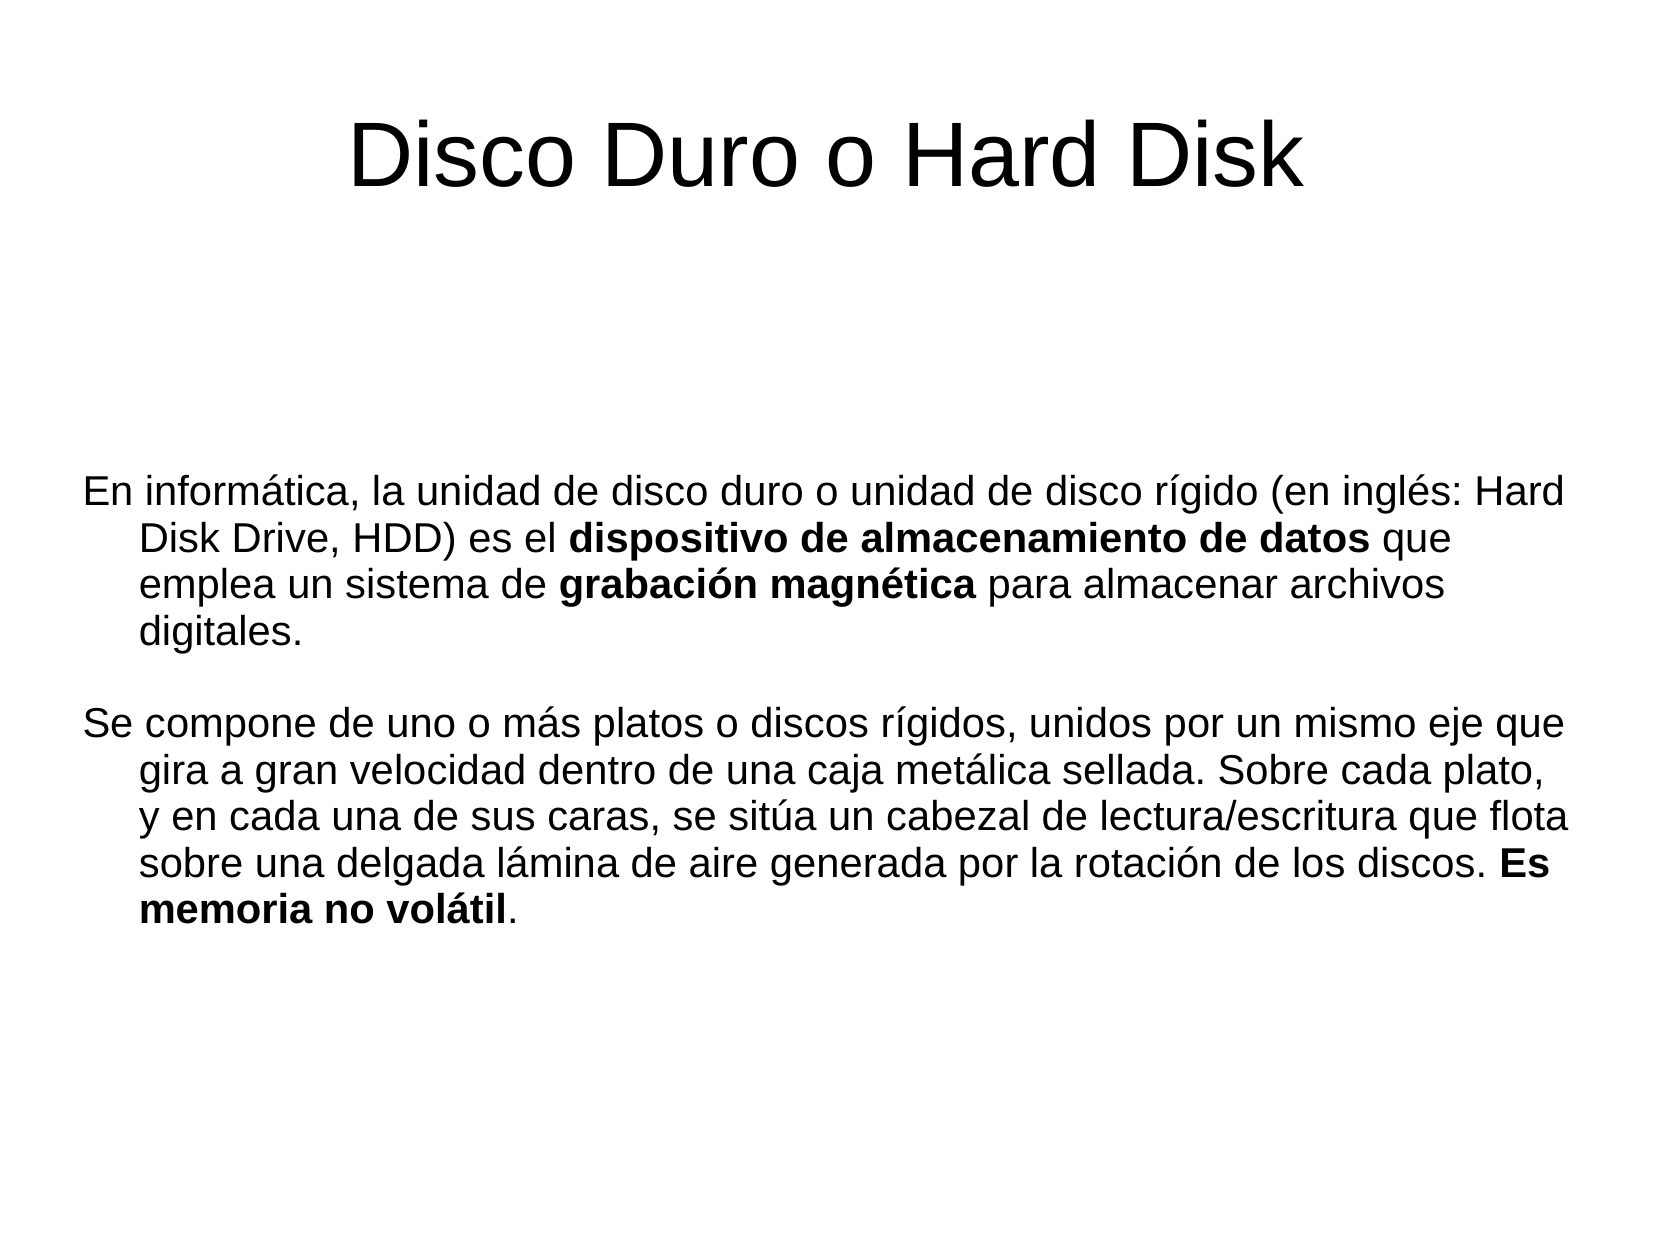

# Disco Duro o Hard Disk
En informática, la unidad de disco duro o unidad de disco rígido (en inglés: Hard Disk Drive, HDD) es el dispositivo de almacenamiento de datos que emplea un sistema de grabación magnética para almacenar archivos digitales.
Se compone de uno o más platos o discos rígidos, unidos por un mismo eje que gira a gran velocidad dentro de una caja metálica sellada. Sobre cada plato, y en cada una de sus caras, se sitúa un cabezal de lectura/escritura que flota sobre una delgada lámina de aire generada por la rotación de los discos. Es memoria no volátil.